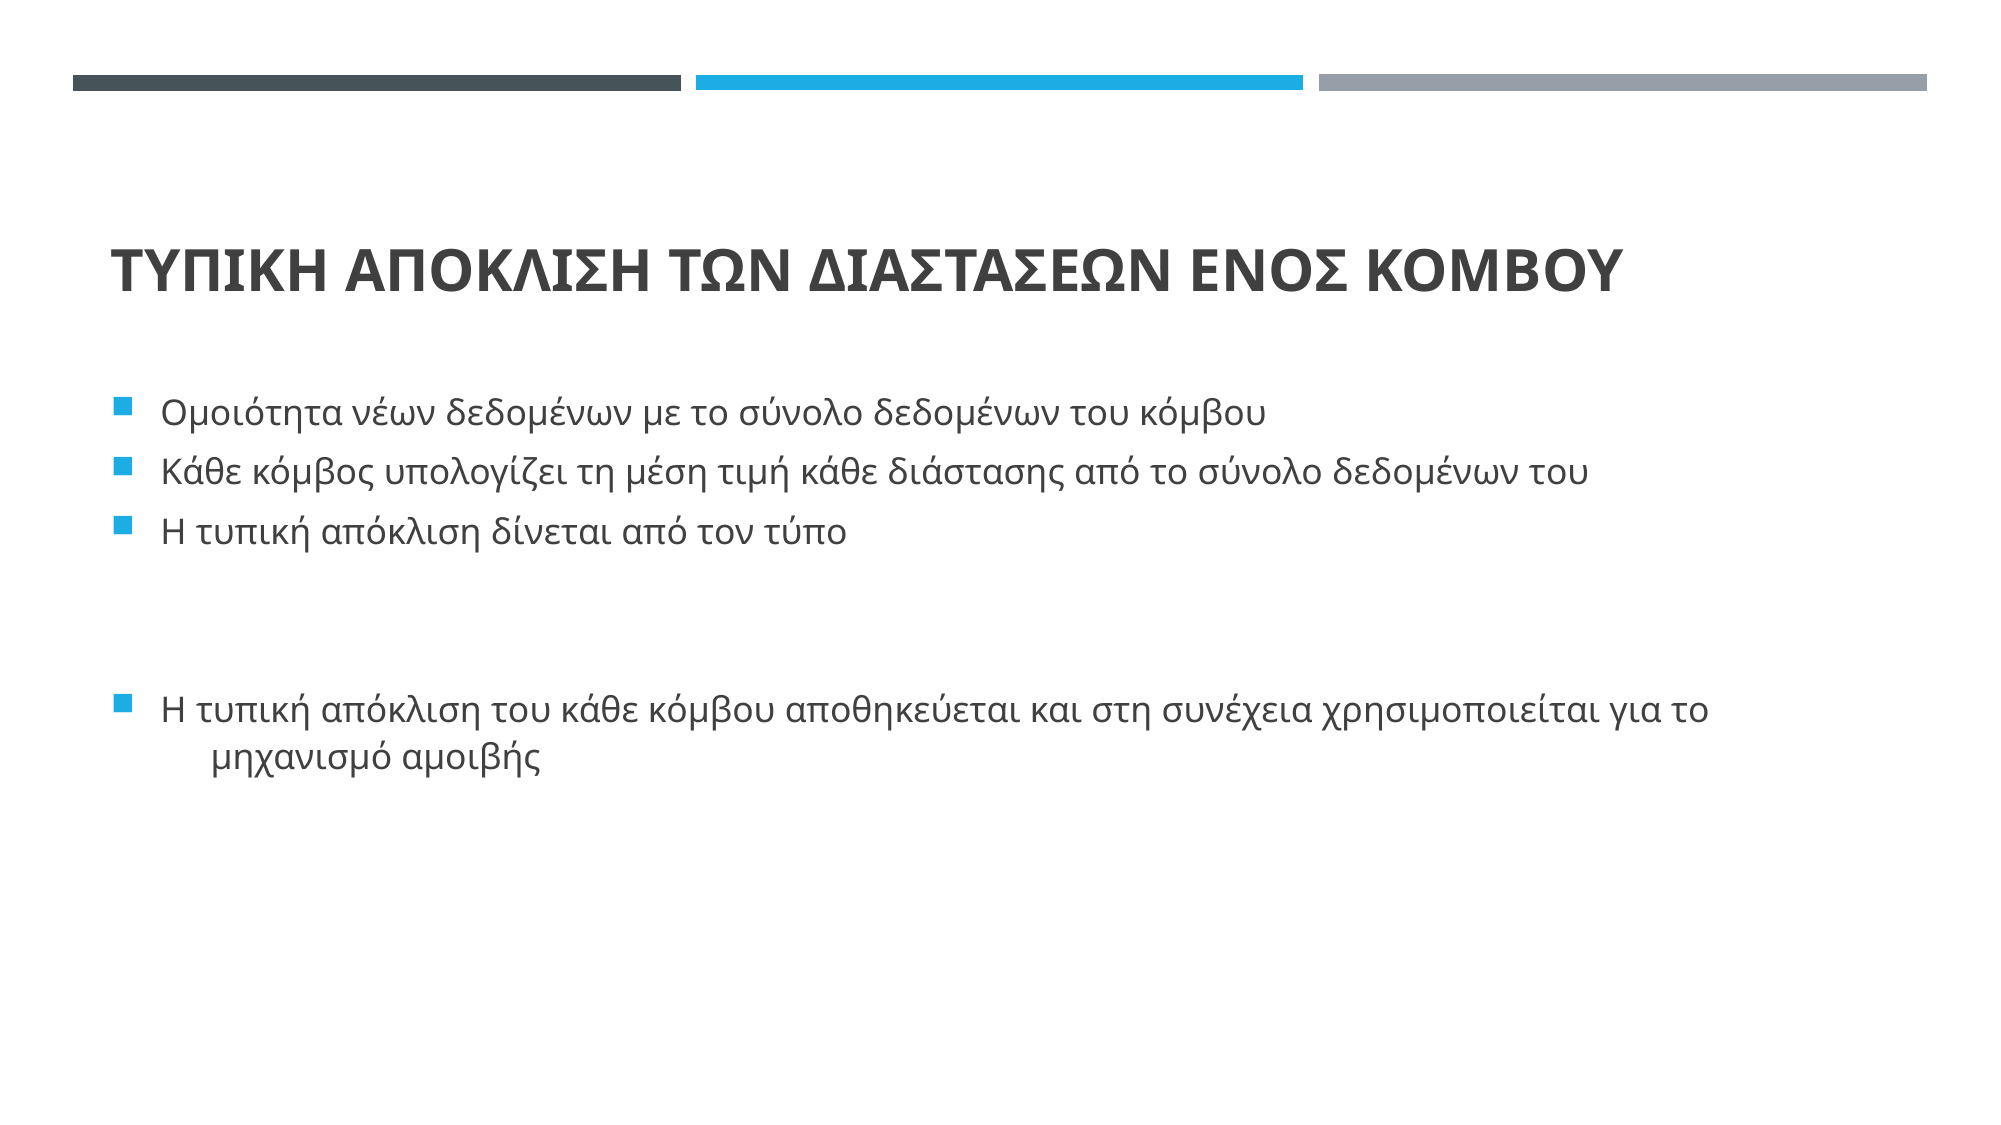

# Τυπικη αποκλιση των διαστασεων ενοσ κομβου
Ομοιότητα νέων δεδομένων με το σύνολο δεδομένων του κόμβου
Κάθε κόμβος υπολογίζει τη μέση τιμή κάθε διάστασης από το σύνολο δεδομένων του
Η τυπική απόκλιση δίνεται από τον τύπο
H τυπική απόκλιση του κάθε κόμβου αποθηκεύεται και στη συνέχεια χρησιμοποιείται για το μηχανισμό αμοιβής